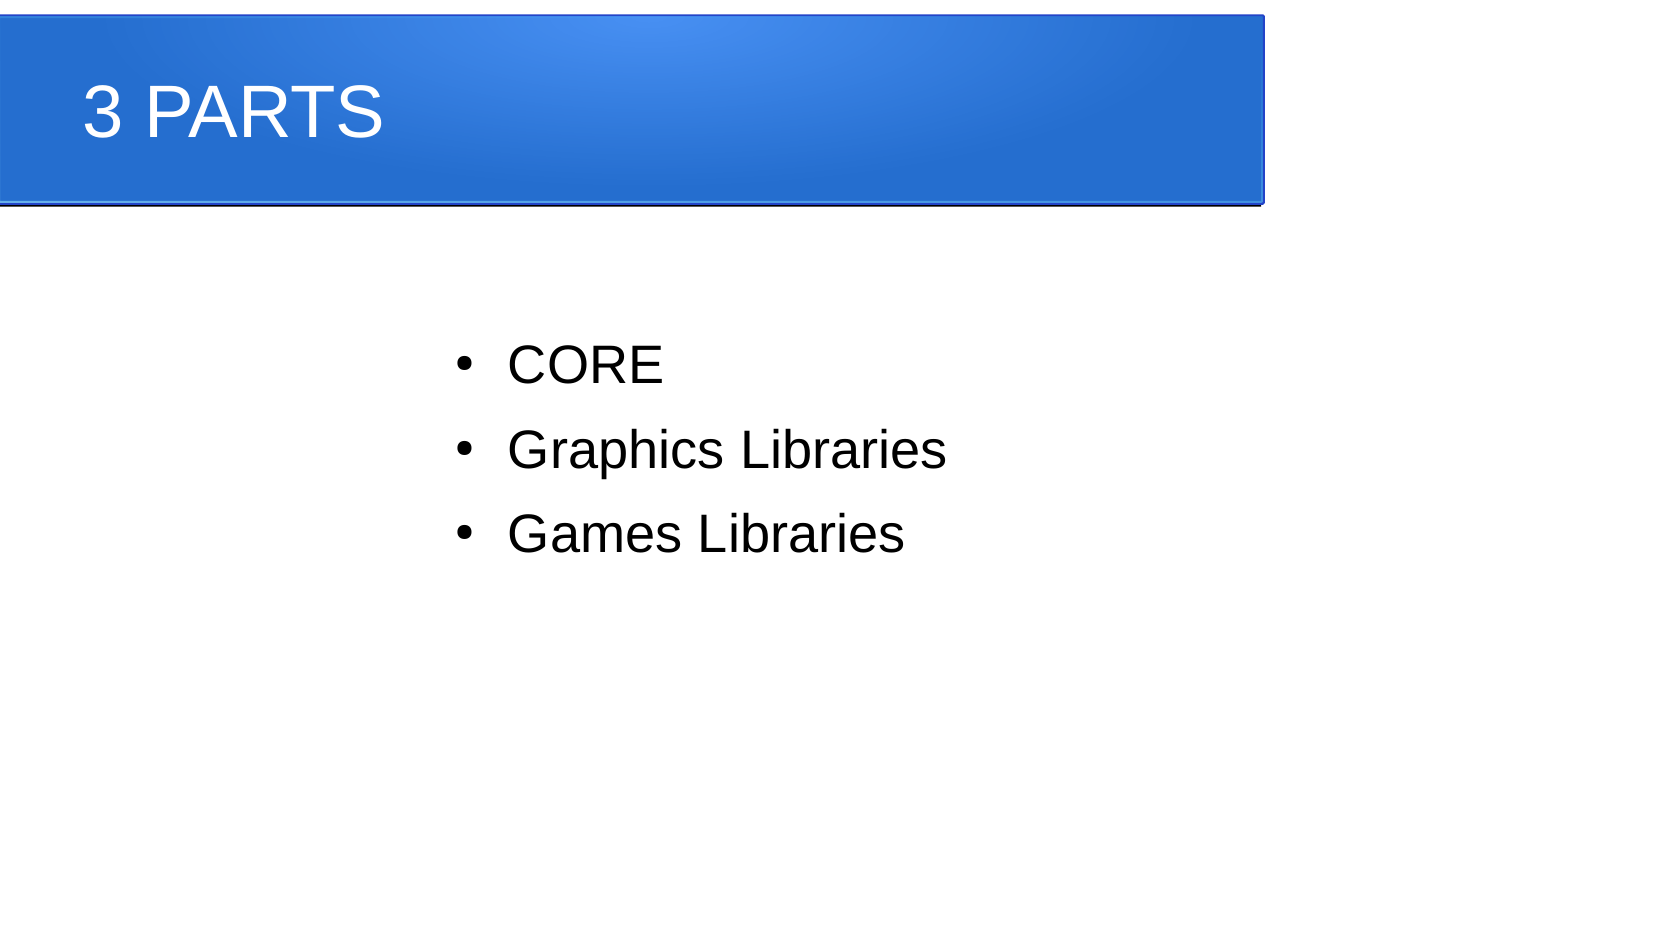

# 3 PARTS
CORE
Graphics Libraries
Games Libraries